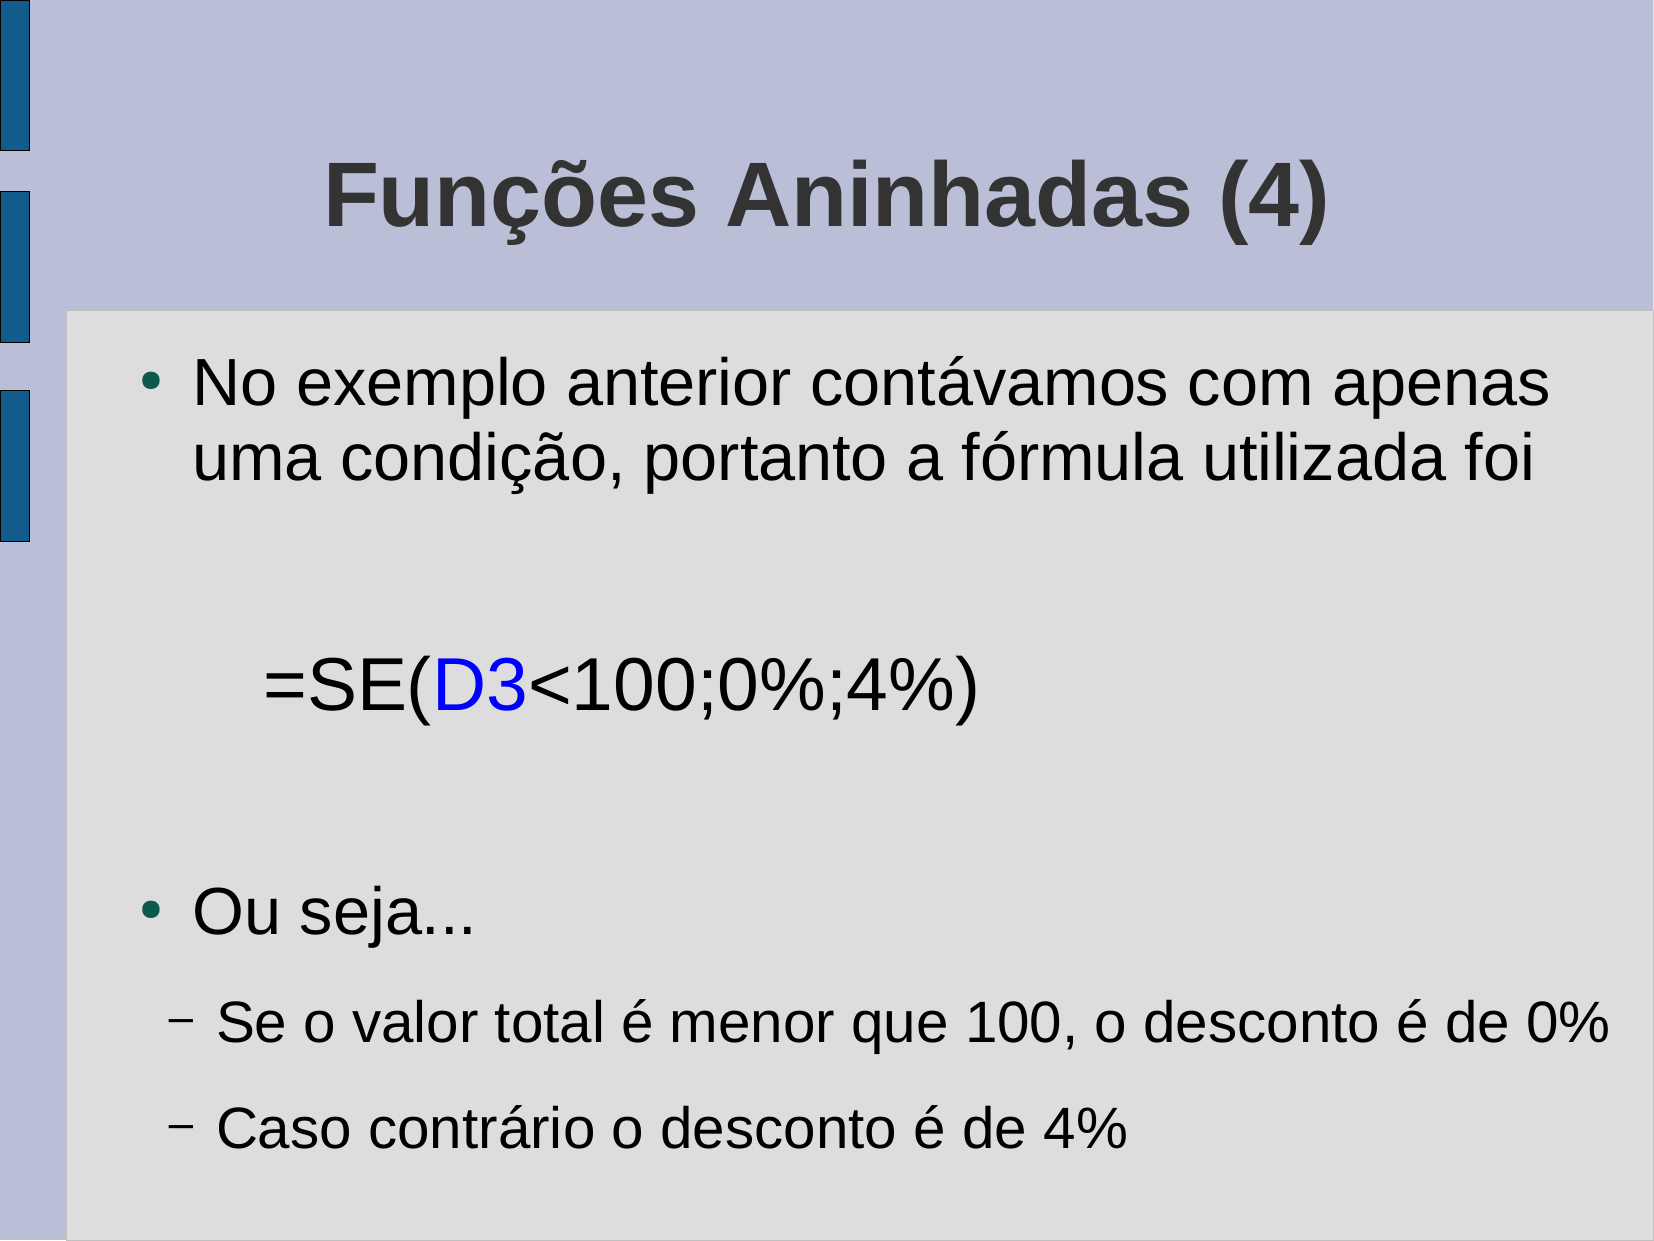

# Funções Aninhadas (4)
No exemplo anterior contávamos com apenas uma condição, portanto a fórmula utilizada foi
=SE(D3<100;0%;4%)
Ou seja...
Se o valor total é menor que 100, o desconto é de 0%
Caso contrário o desconto é de 4%